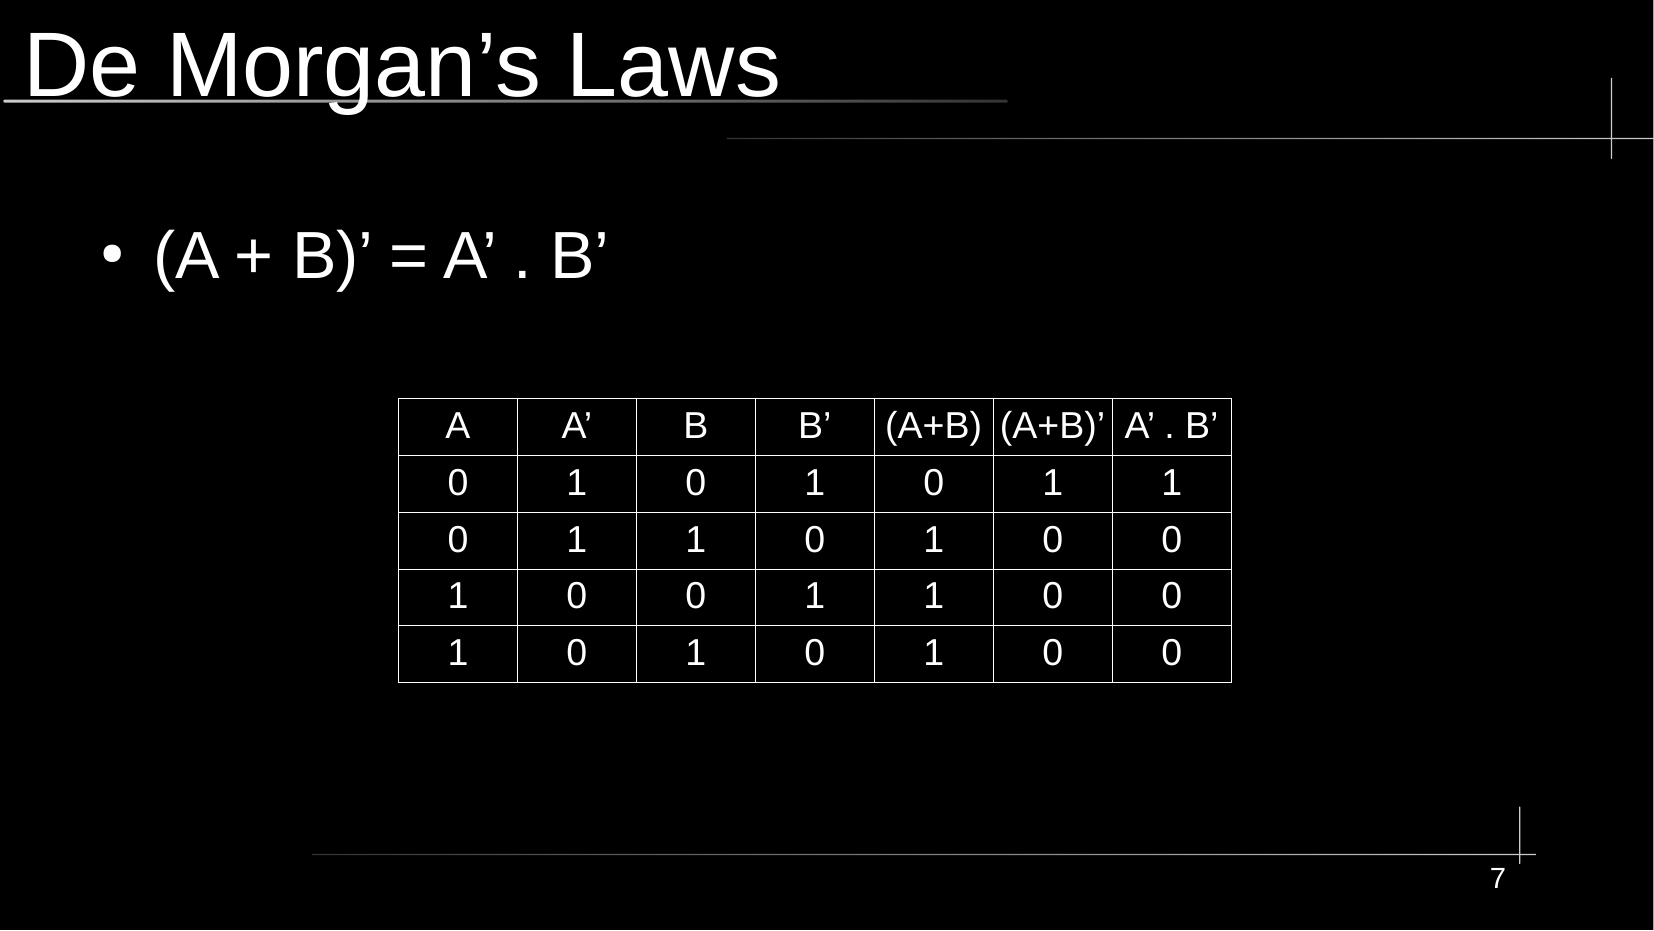

# De Morgan’s Laws
(A + B)’ = A’ . B’
| A | A’ | B | B’ | (A+B) | (A+B)’ | A’ . B’ |
| --- | --- | --- | --- | --- | --- | --- |
| 0 | 1 | 0 | 1 | 0 | 1 | 1 |
| 0 | 1 | 1 | 0 | 1 | 0 | 0 |
| 1 | 0 | 0 | 1 | 1 | 0 | 0 |
| 1 | 0 | 1 | 0 | 1 | 0 | 0 |
7